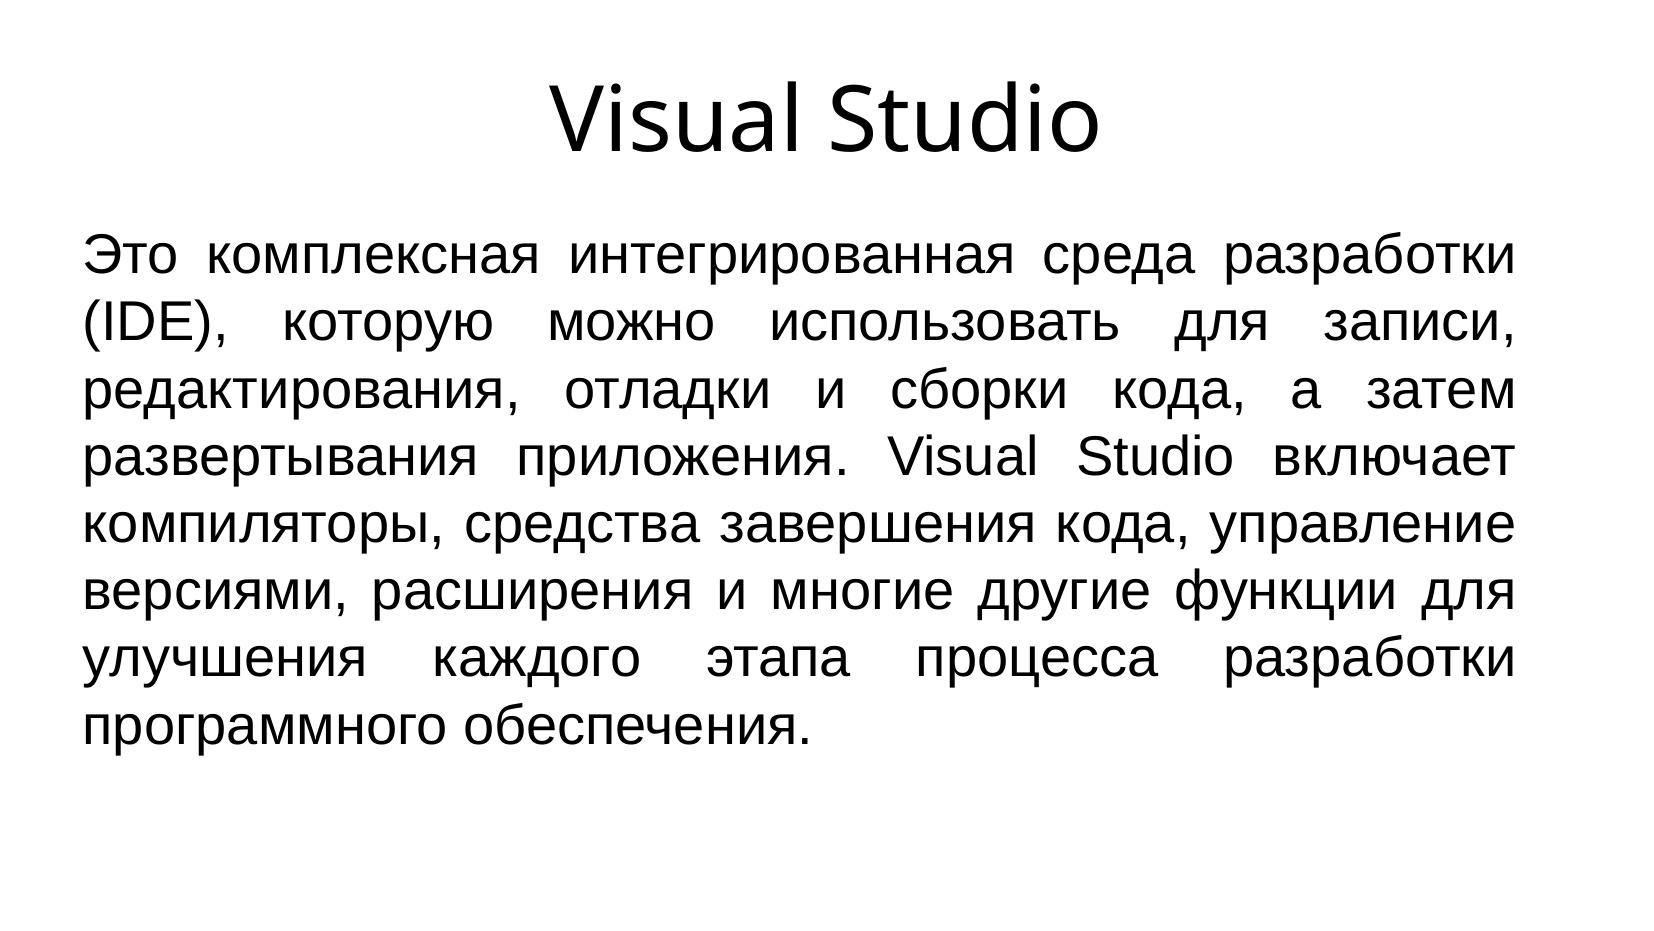

# Visual Studio
Это комплексная интегрированная среда разработки (IDE), которую можно использовать для записи, редактирования, отладки и сборки кода, а затем развертывания приложения. Visual Studio включает компиляторы, средства завершения кода, управление версиями, расширения и многие другие функции для улучшения каждого этапа процесса разработки программного обеспечения.